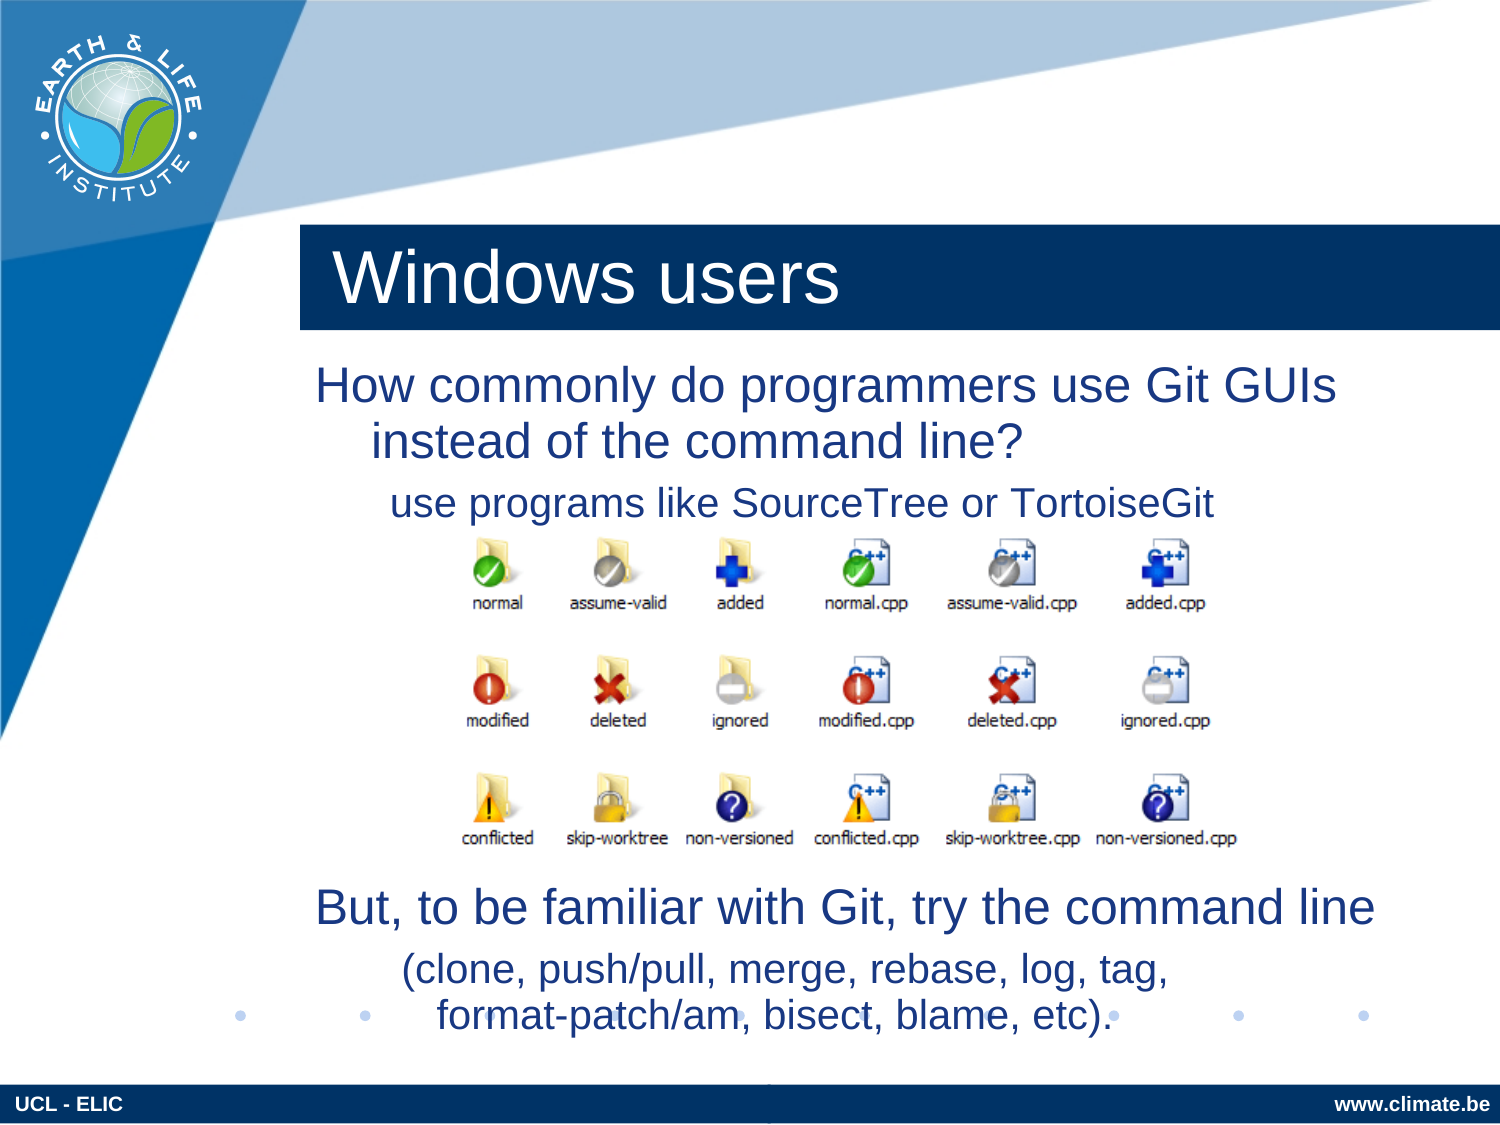

# Windows users
How commonly do programmers use Git GUIs instead of the command line?
use programs like SourceTree or TortoiseGit
But, to be familiar with Git, try the command line
 (clone, push/pull, merge, rebase, log, tag, format-patch/am, bisect, blame, etc).